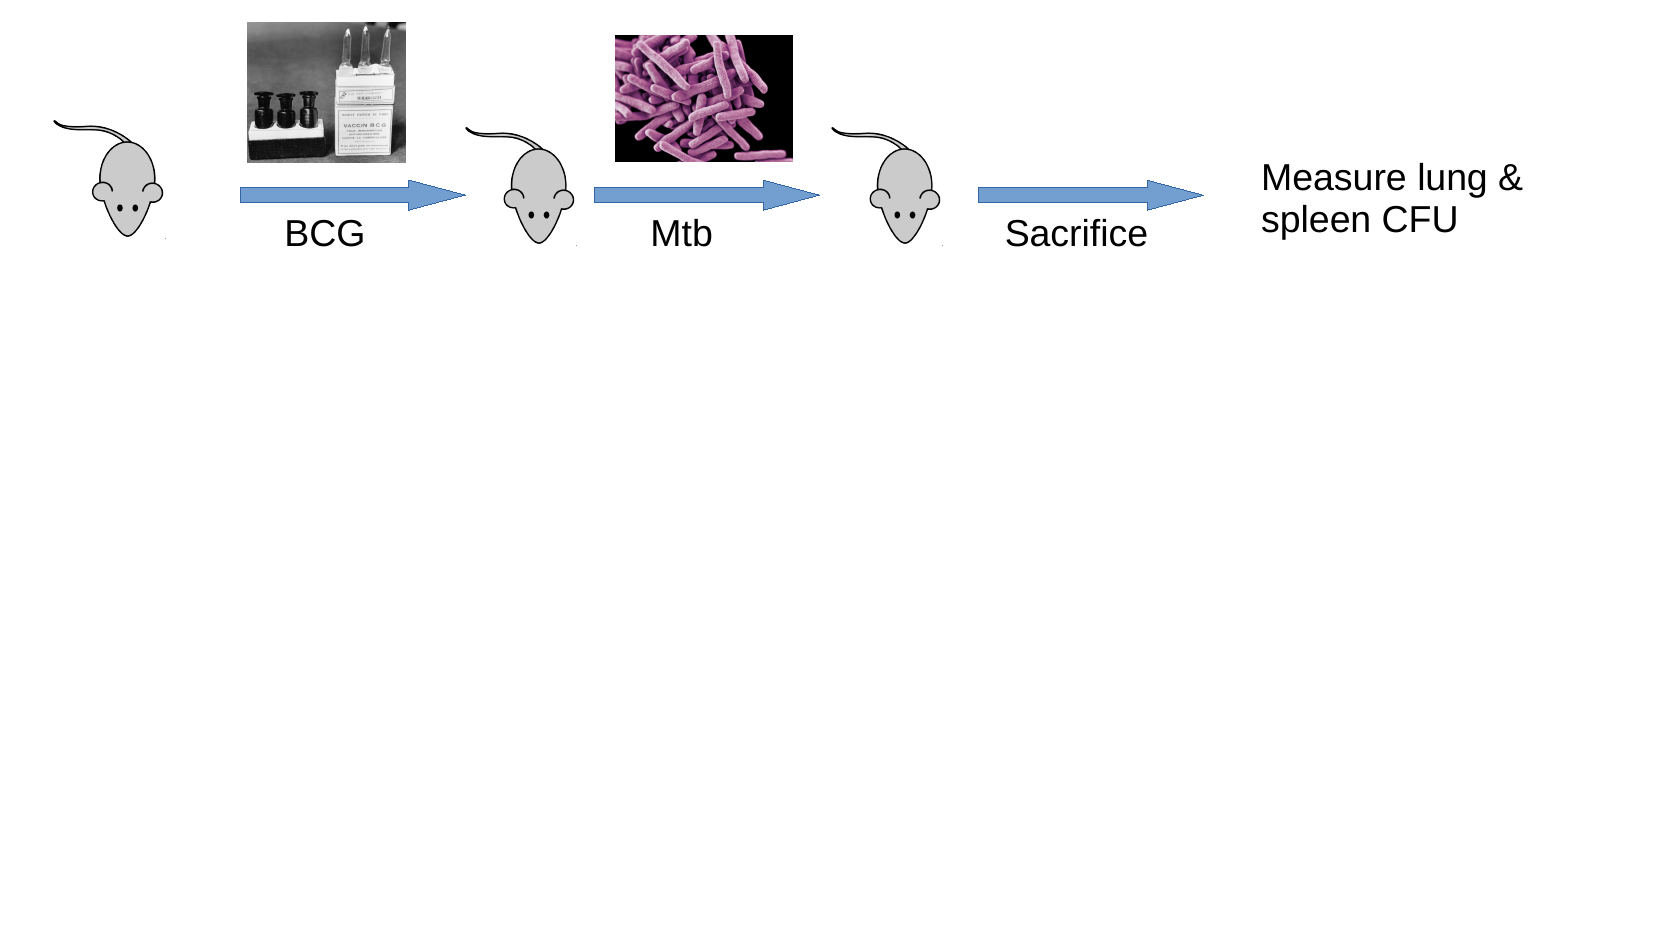

Measure lung & spleen CFU
BCG
Mtb
Sacrifice